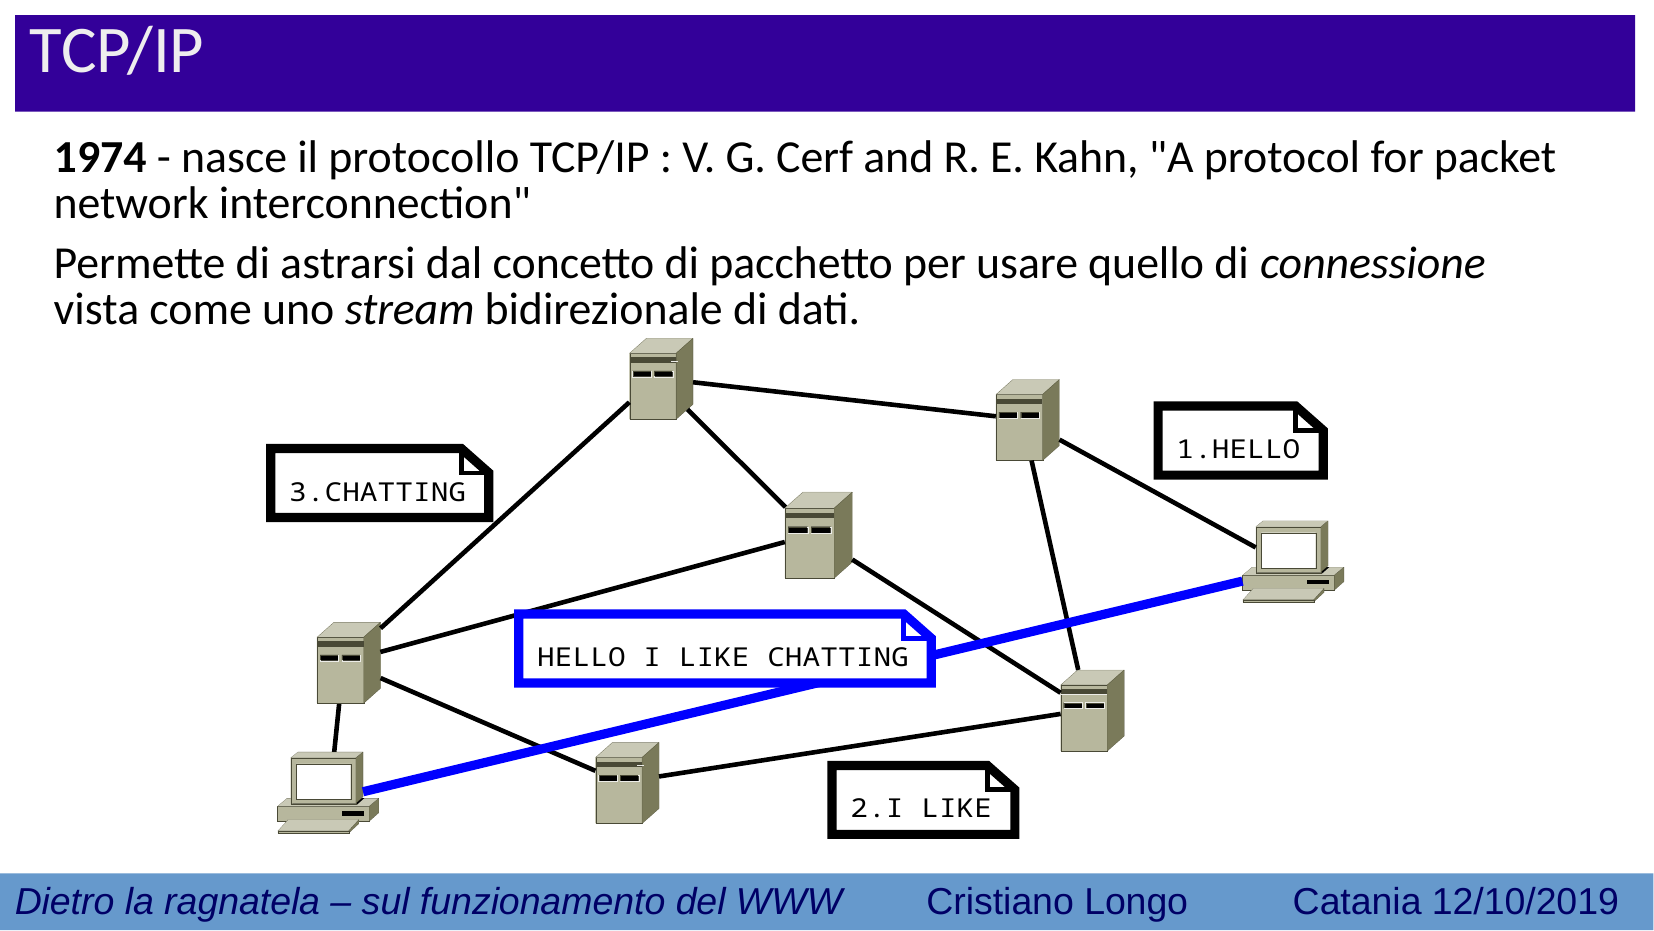

TCP/IP
1974 - nasce il protocollo TCP/IP : V. G. Cerf and R. E. Kahn, "A protocol for packet network interconnection"
Permette di astrarsi dal concetto di pacchetto per usare quello di connessione vista come uno stream bidirezionale di dati.
Dietro la ragnatela – sul funzionamento del WWW Cristiano Longo Catania 12/10/2019